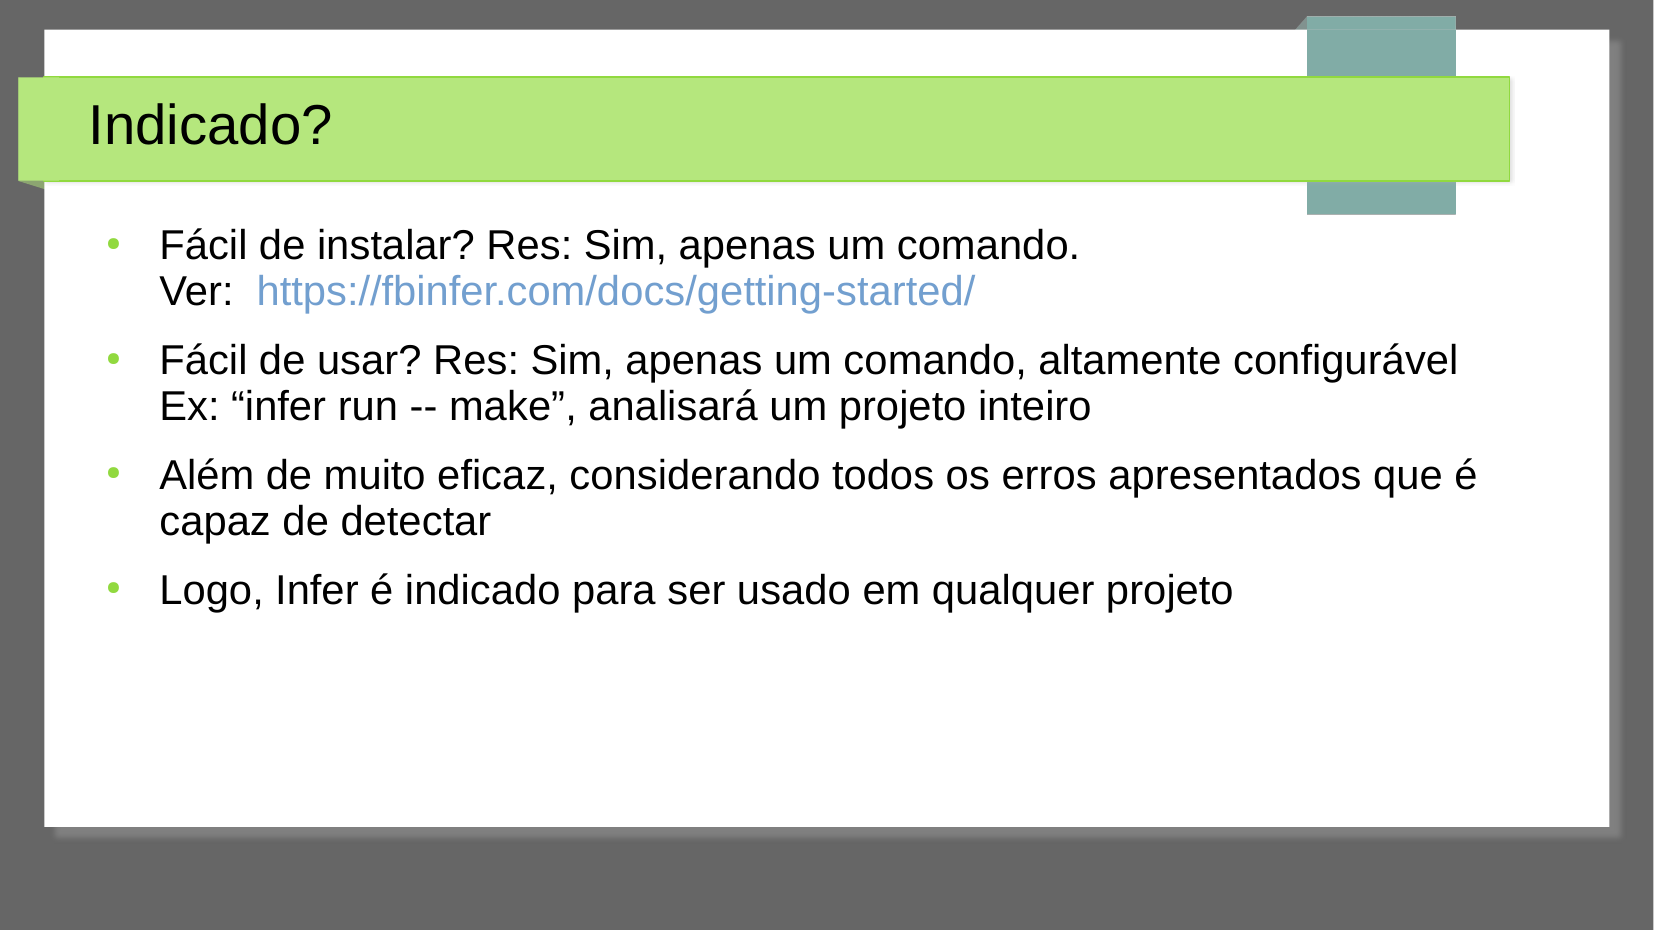

# Indicado?
Fácil de instalar? Res: Sim, apenas um comando.
Ver: https://fbinfer.com/docs/getting-started/
Fácil de usar? Res: Sim, apenas um comando, altamente configurável
Ex: “infer run -- make”, analisará um projeto inteiro
Além de muito eficaz, considerando todos os erros apresentados que é capaz de detectar
Logo, Infer é indicado para ser usado em qualquer projeto